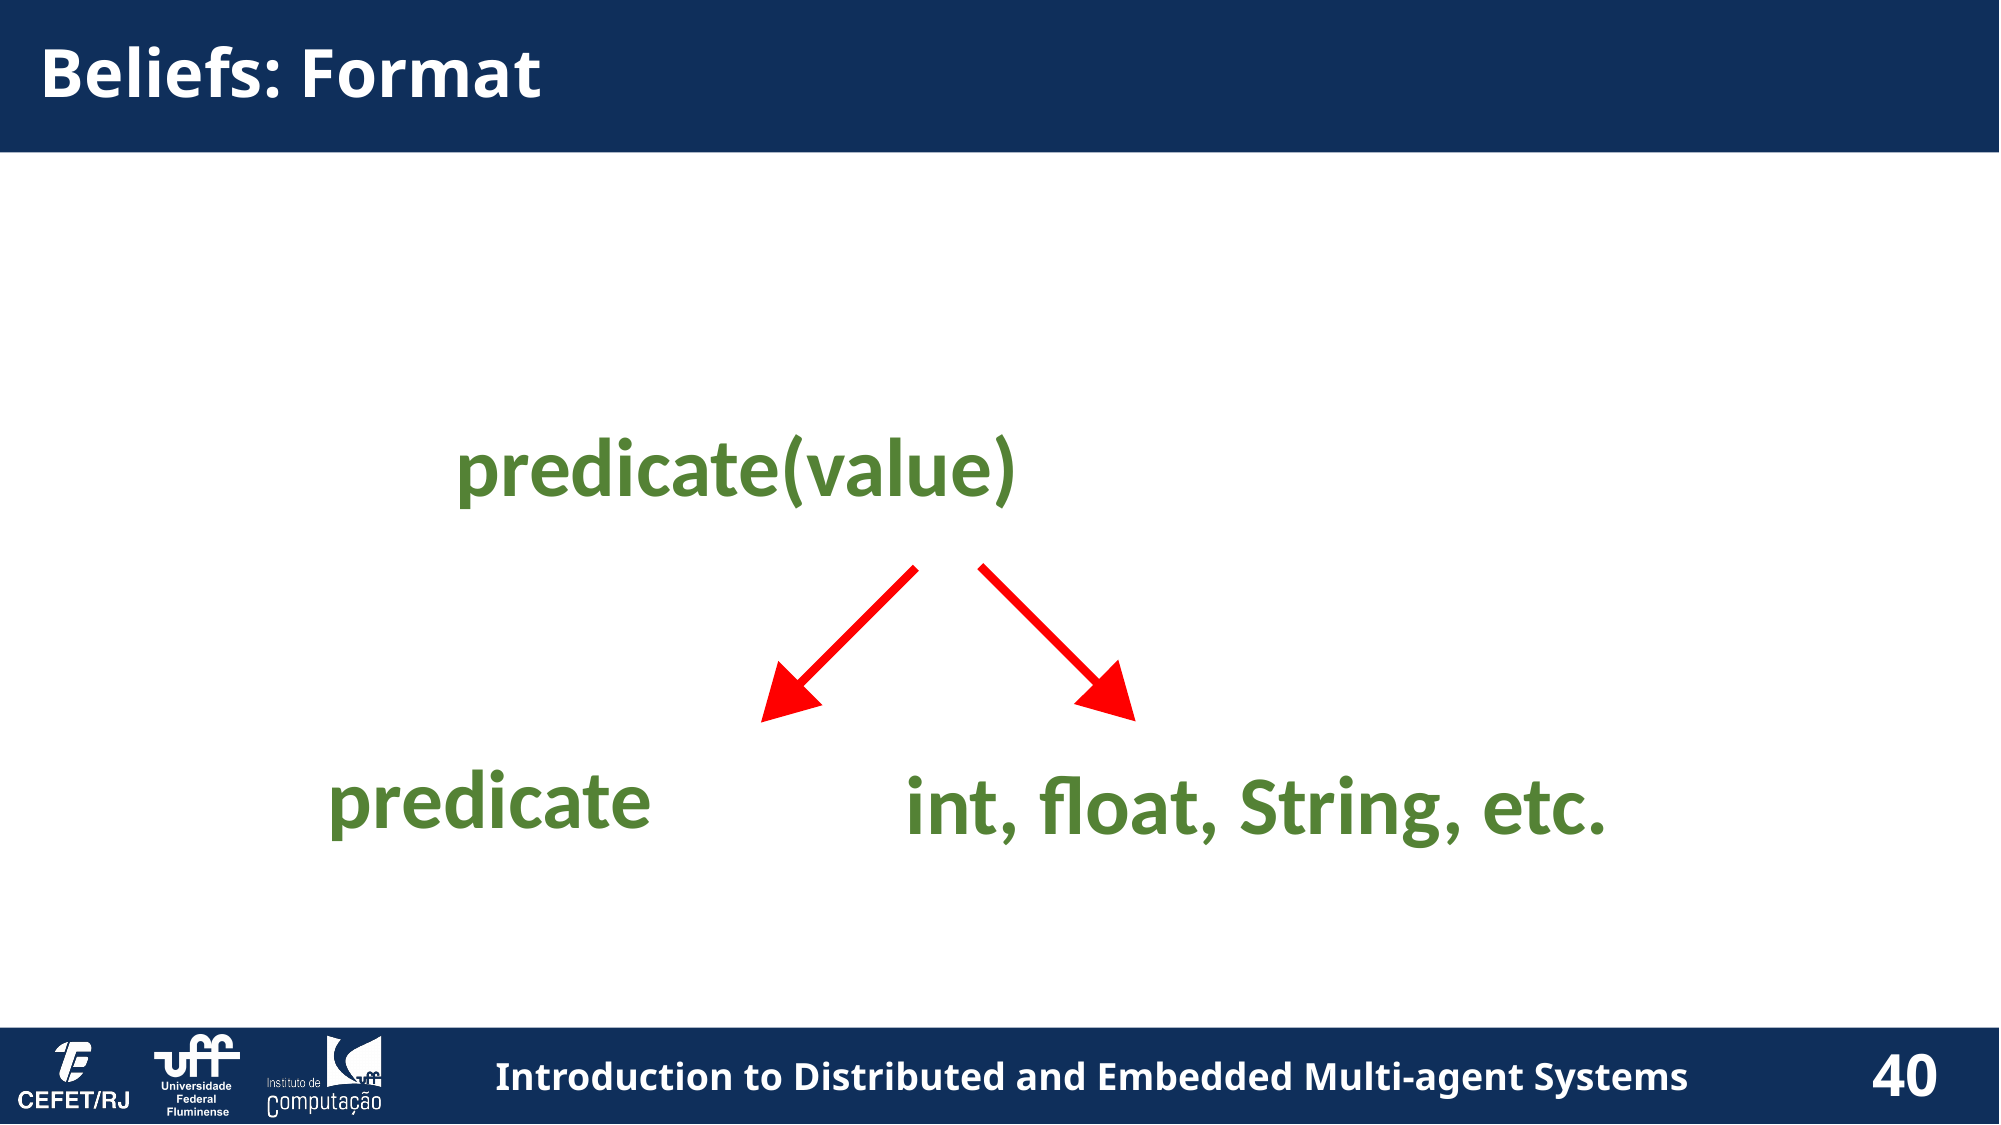

Beliefs: Format
predicate(value)
predicate
int, float, String, etc.